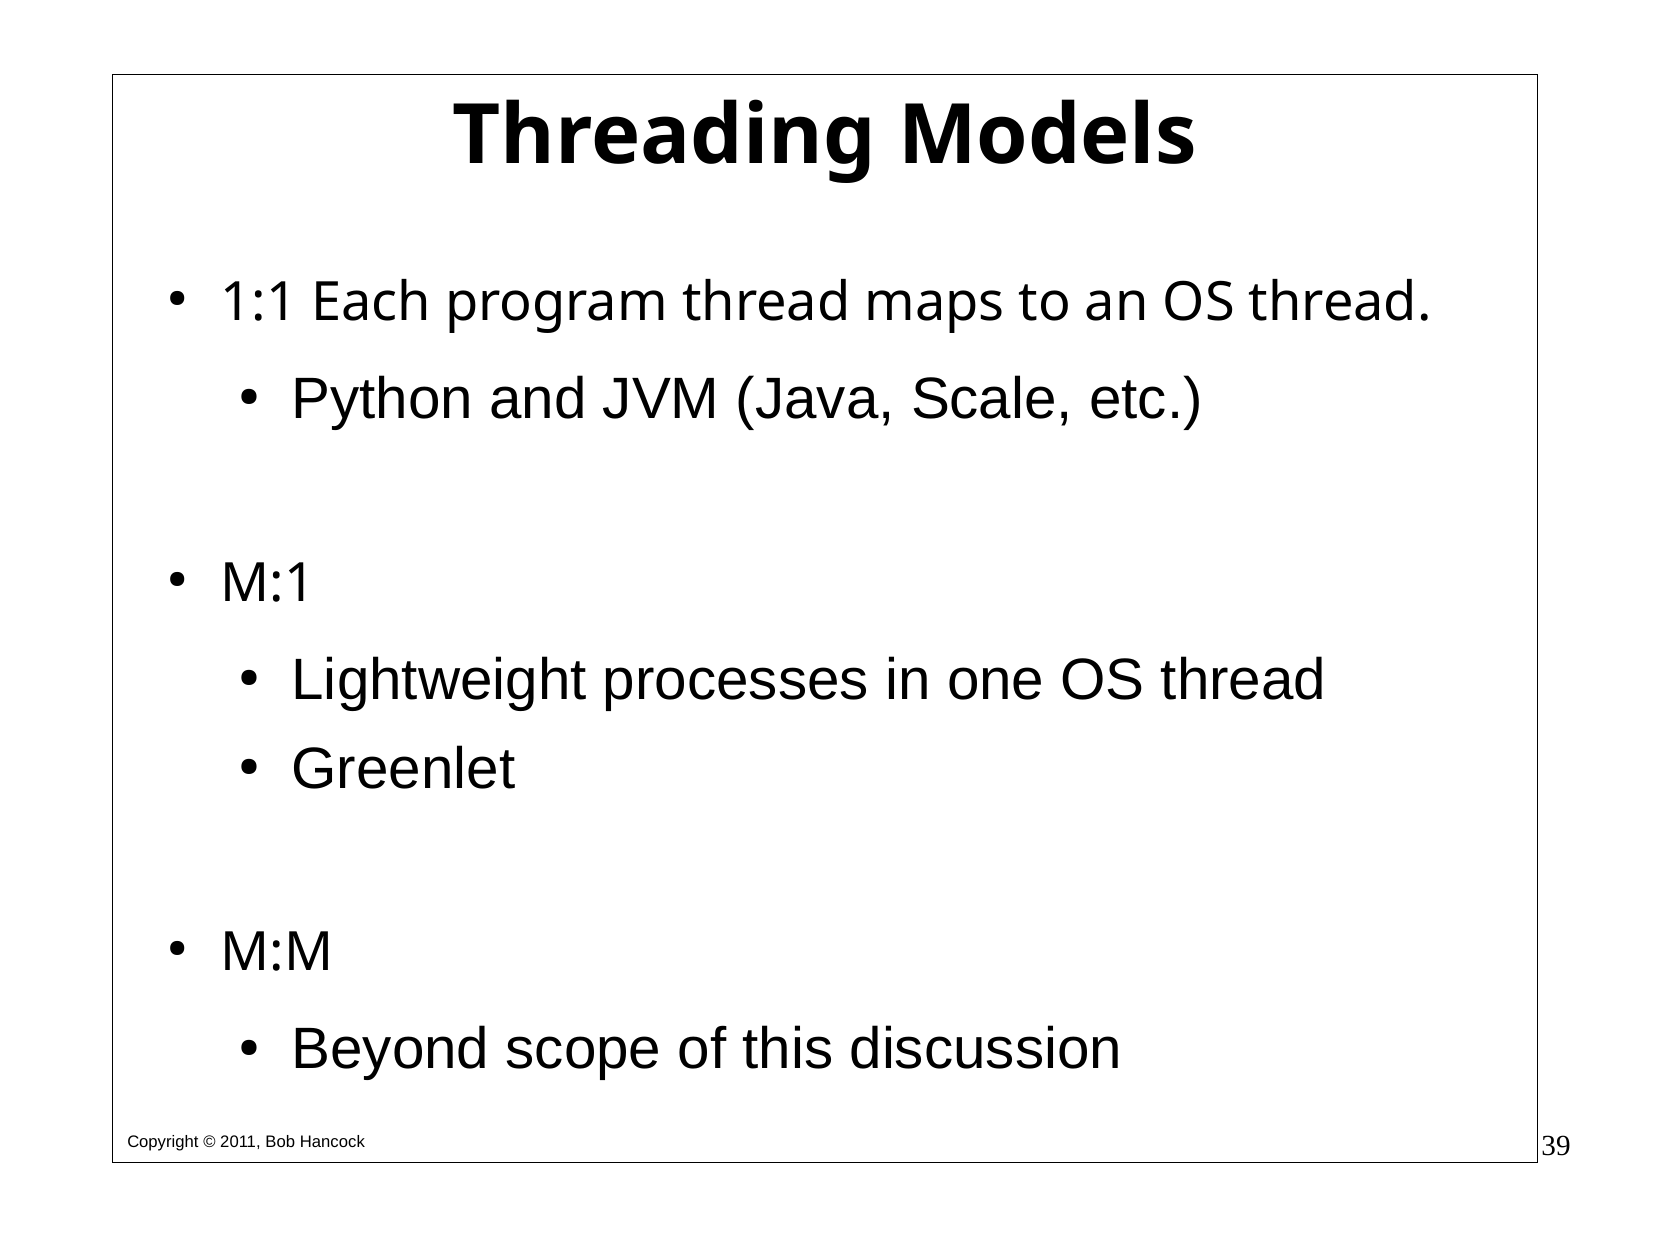

# Threading Models
1:1 Each program thread maps to an OS thread.
Python and JVM (Java, Scale, etc.)
M:1
Lightweight processes in one OS thread
Greenlet
M:M
Beyond scope of this discussion
Copyright © 2011, Bob Hancock
39